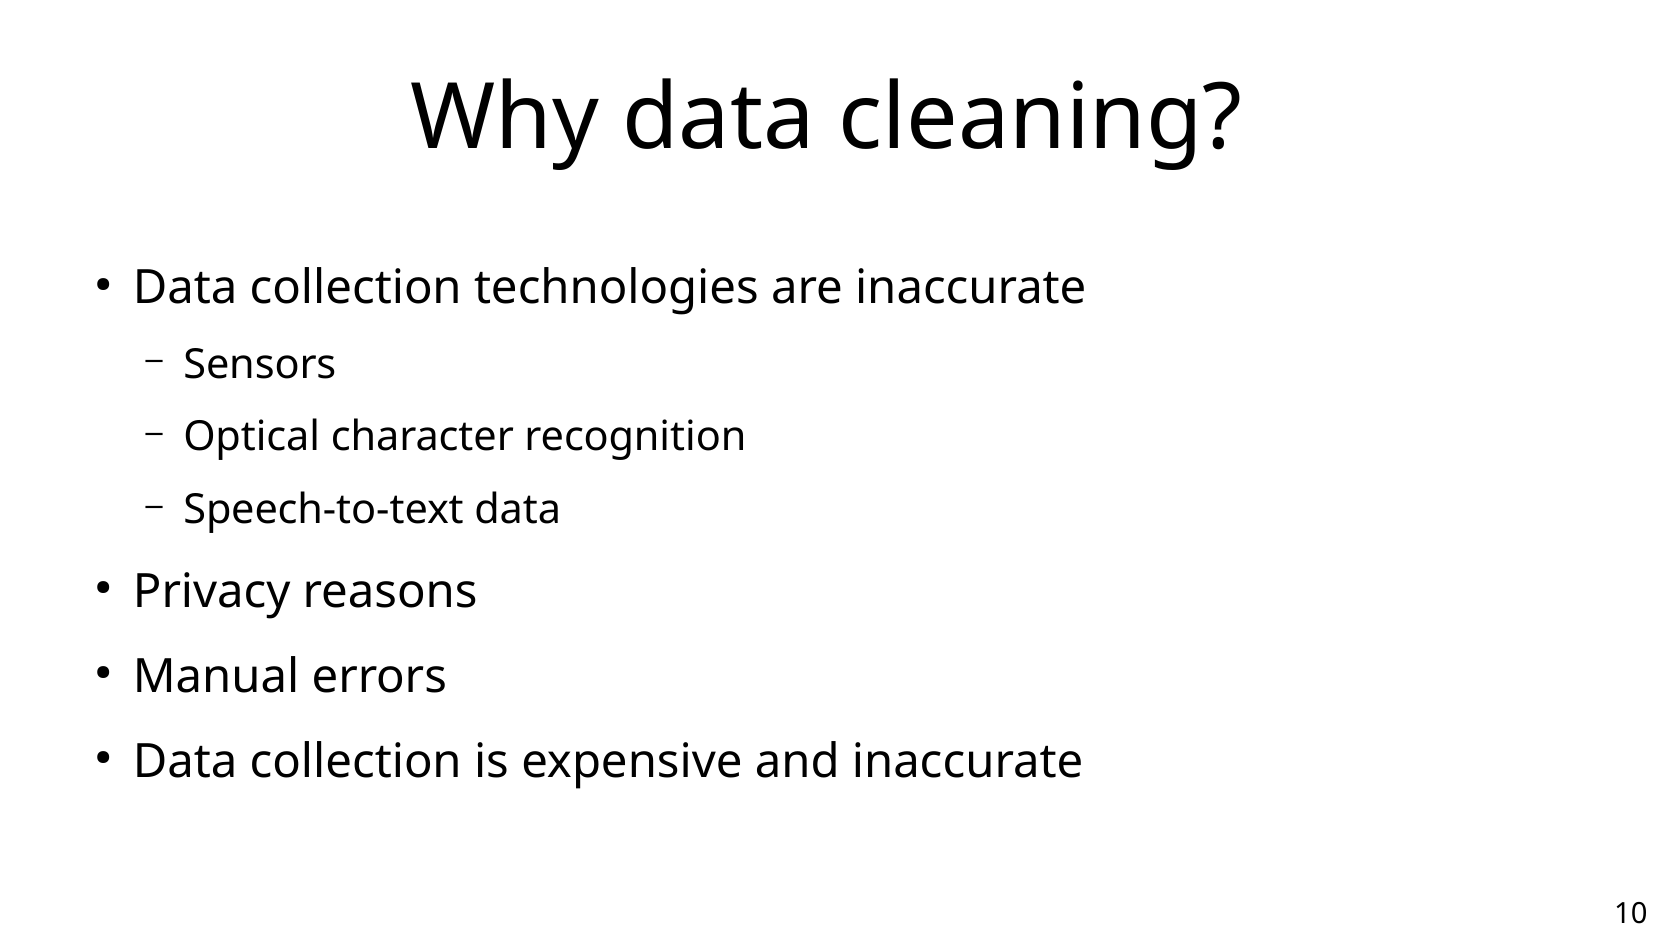

# Why data cleaning?
Data collection technologies are inaccurate
Sensors
Optical character recognition
Speech-to-text data
Privacy reasons
Manual errors
Data collection is expensive and inaccurate
10